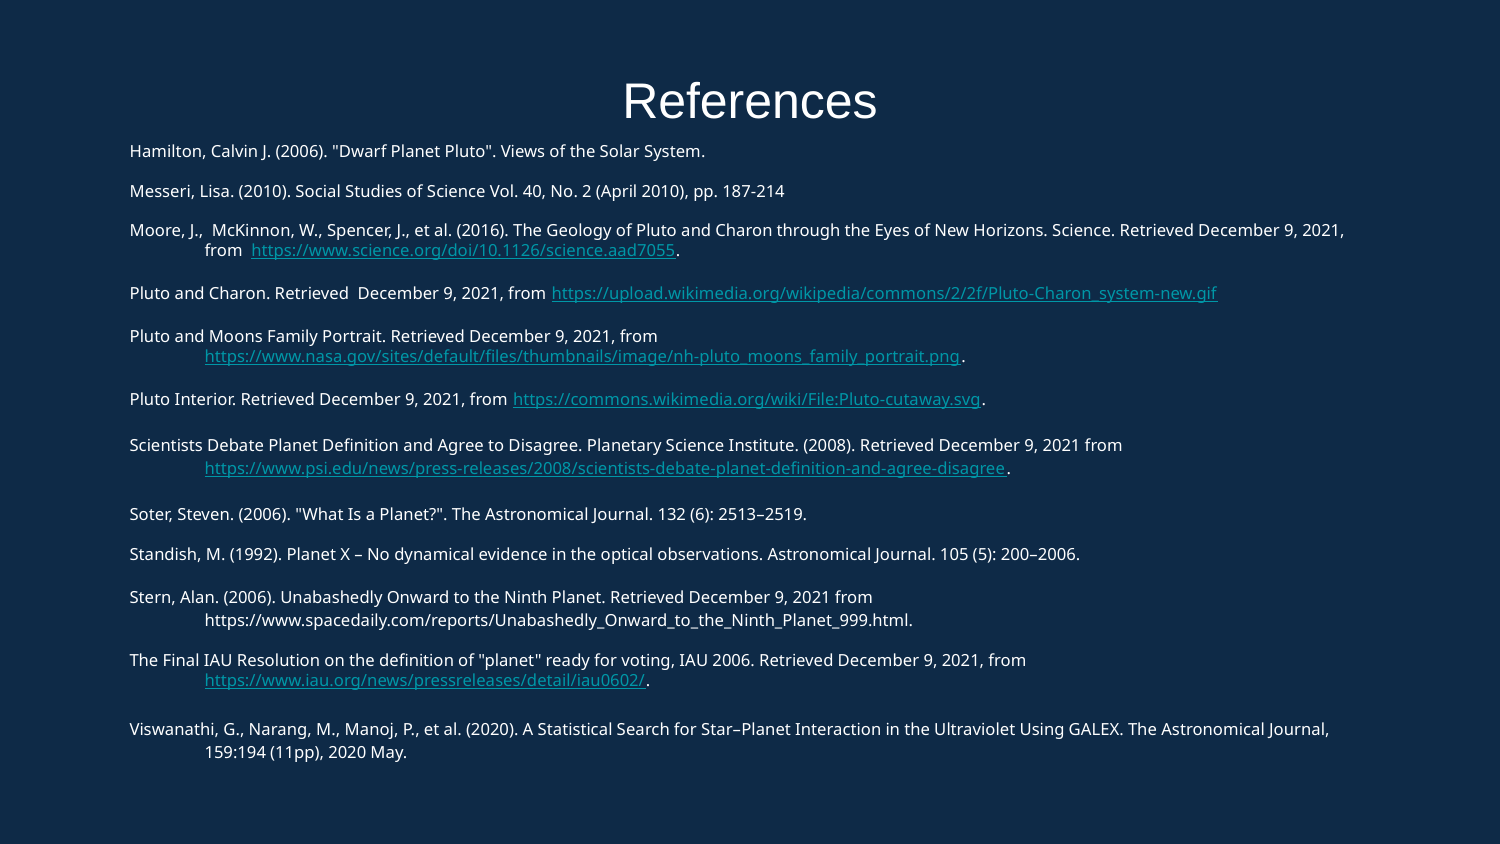

# References
Hamilton, Calvin J. (2006). "Dwarf Planet Pluto". Views of the Solar System.
Messeri, Lisa. (2010). Social Studies of Science Vol. 40, No. 2 (April 2010), pp. 187-214
Moore, J., McKinnon, W., Spencer, J., et al. (2016). The Geology of Pluto and Charon through the Eyes of New Horizons. Science. Retrieved December 9, 2021, from https://www.science.org/doi/10.1126/science.aad7055.
Pluto and Charon. Retrieved December 9, 2021, from https://upload.wikimedia.org/wikipedia/commons/2/2f/Pluto-Charon_system-new.gif
Pluto and Moons Family Portrait. Retrieved December 9, 2021, from https://www.nasa.gov/sites/default/files/thumbnails/image/nh-pluto_moons_family_portrait.png.
Pluto Interior. Retrieved December 9, 2021, from https://commons.wikimedia.org/wiki/File:Pluto-cutaway.svg.
Scientists Debate Planet Definition and Agree to Disagree. Planetary Science Institute. (2008). Retrieved December 9, 2021 from https://www.psi.edu/news/press-releases/2008/scientists-debate-planet-definition-and-agree-disagree.
Soter, Steven. (2006). "What Is a Planet?". The Astronomical Journal. 132 (6): 2513–2519.
Standish, M. (1992). Planet X – No dynamical evidence in the optical observations. Astronomical Journal. 105 (5): 200–2006.
Stern, Alan. (2006). Unabashedly Onward to the Ninth Planet. Retrieved December 9, 2021 from https://www.spacedaily.com/reports/Unabashedly_Onward_to_the_Ninth_Planet_999.html.
The Final IAU Resolution on the definition of "planet" ready for voting, IAU 2006. Retrieved December 9, 2021, from https://www.iau.org/news/pressreleases/detail/iau0602/.
Viswanathi, G., Narang, M., Manoj, P., et al. (2020). A Statistical Search for Star–Planet Interaction in the Ultraviolet Using GALEX. The Astronomical Journal, 159:194 (11pp), 2020 May.